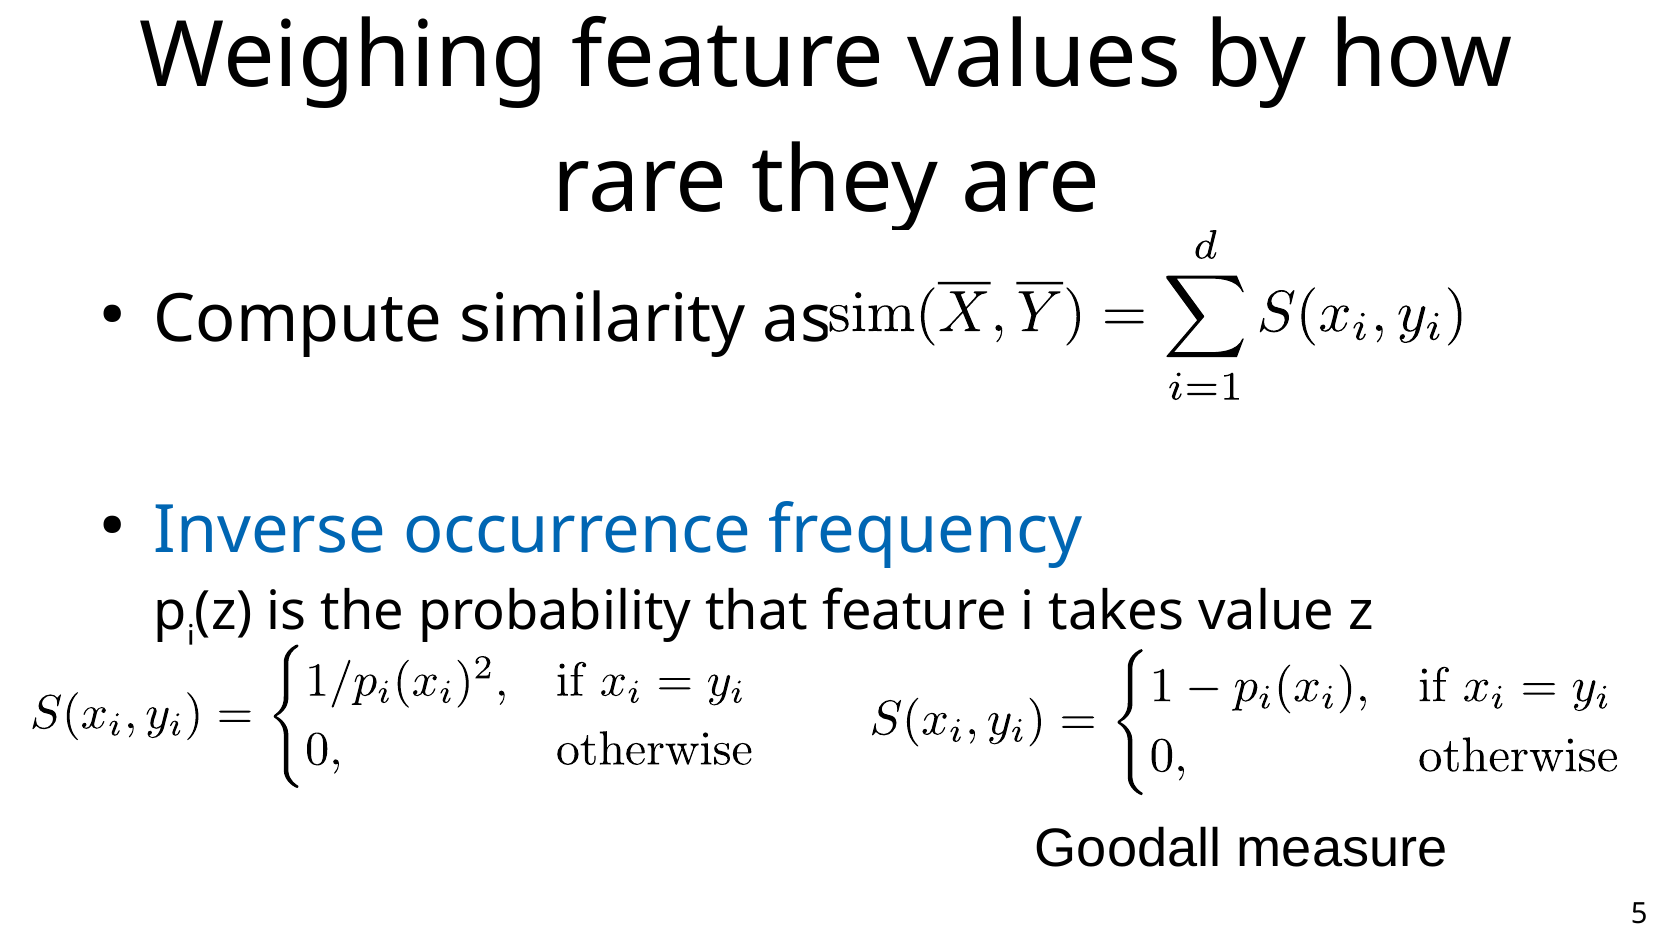

# Weighing feature values by how rare they are
Compute similarity as
Inverse occurrence frequency
pi(z) is the probability that feature i takes value z
Goodall measure
5